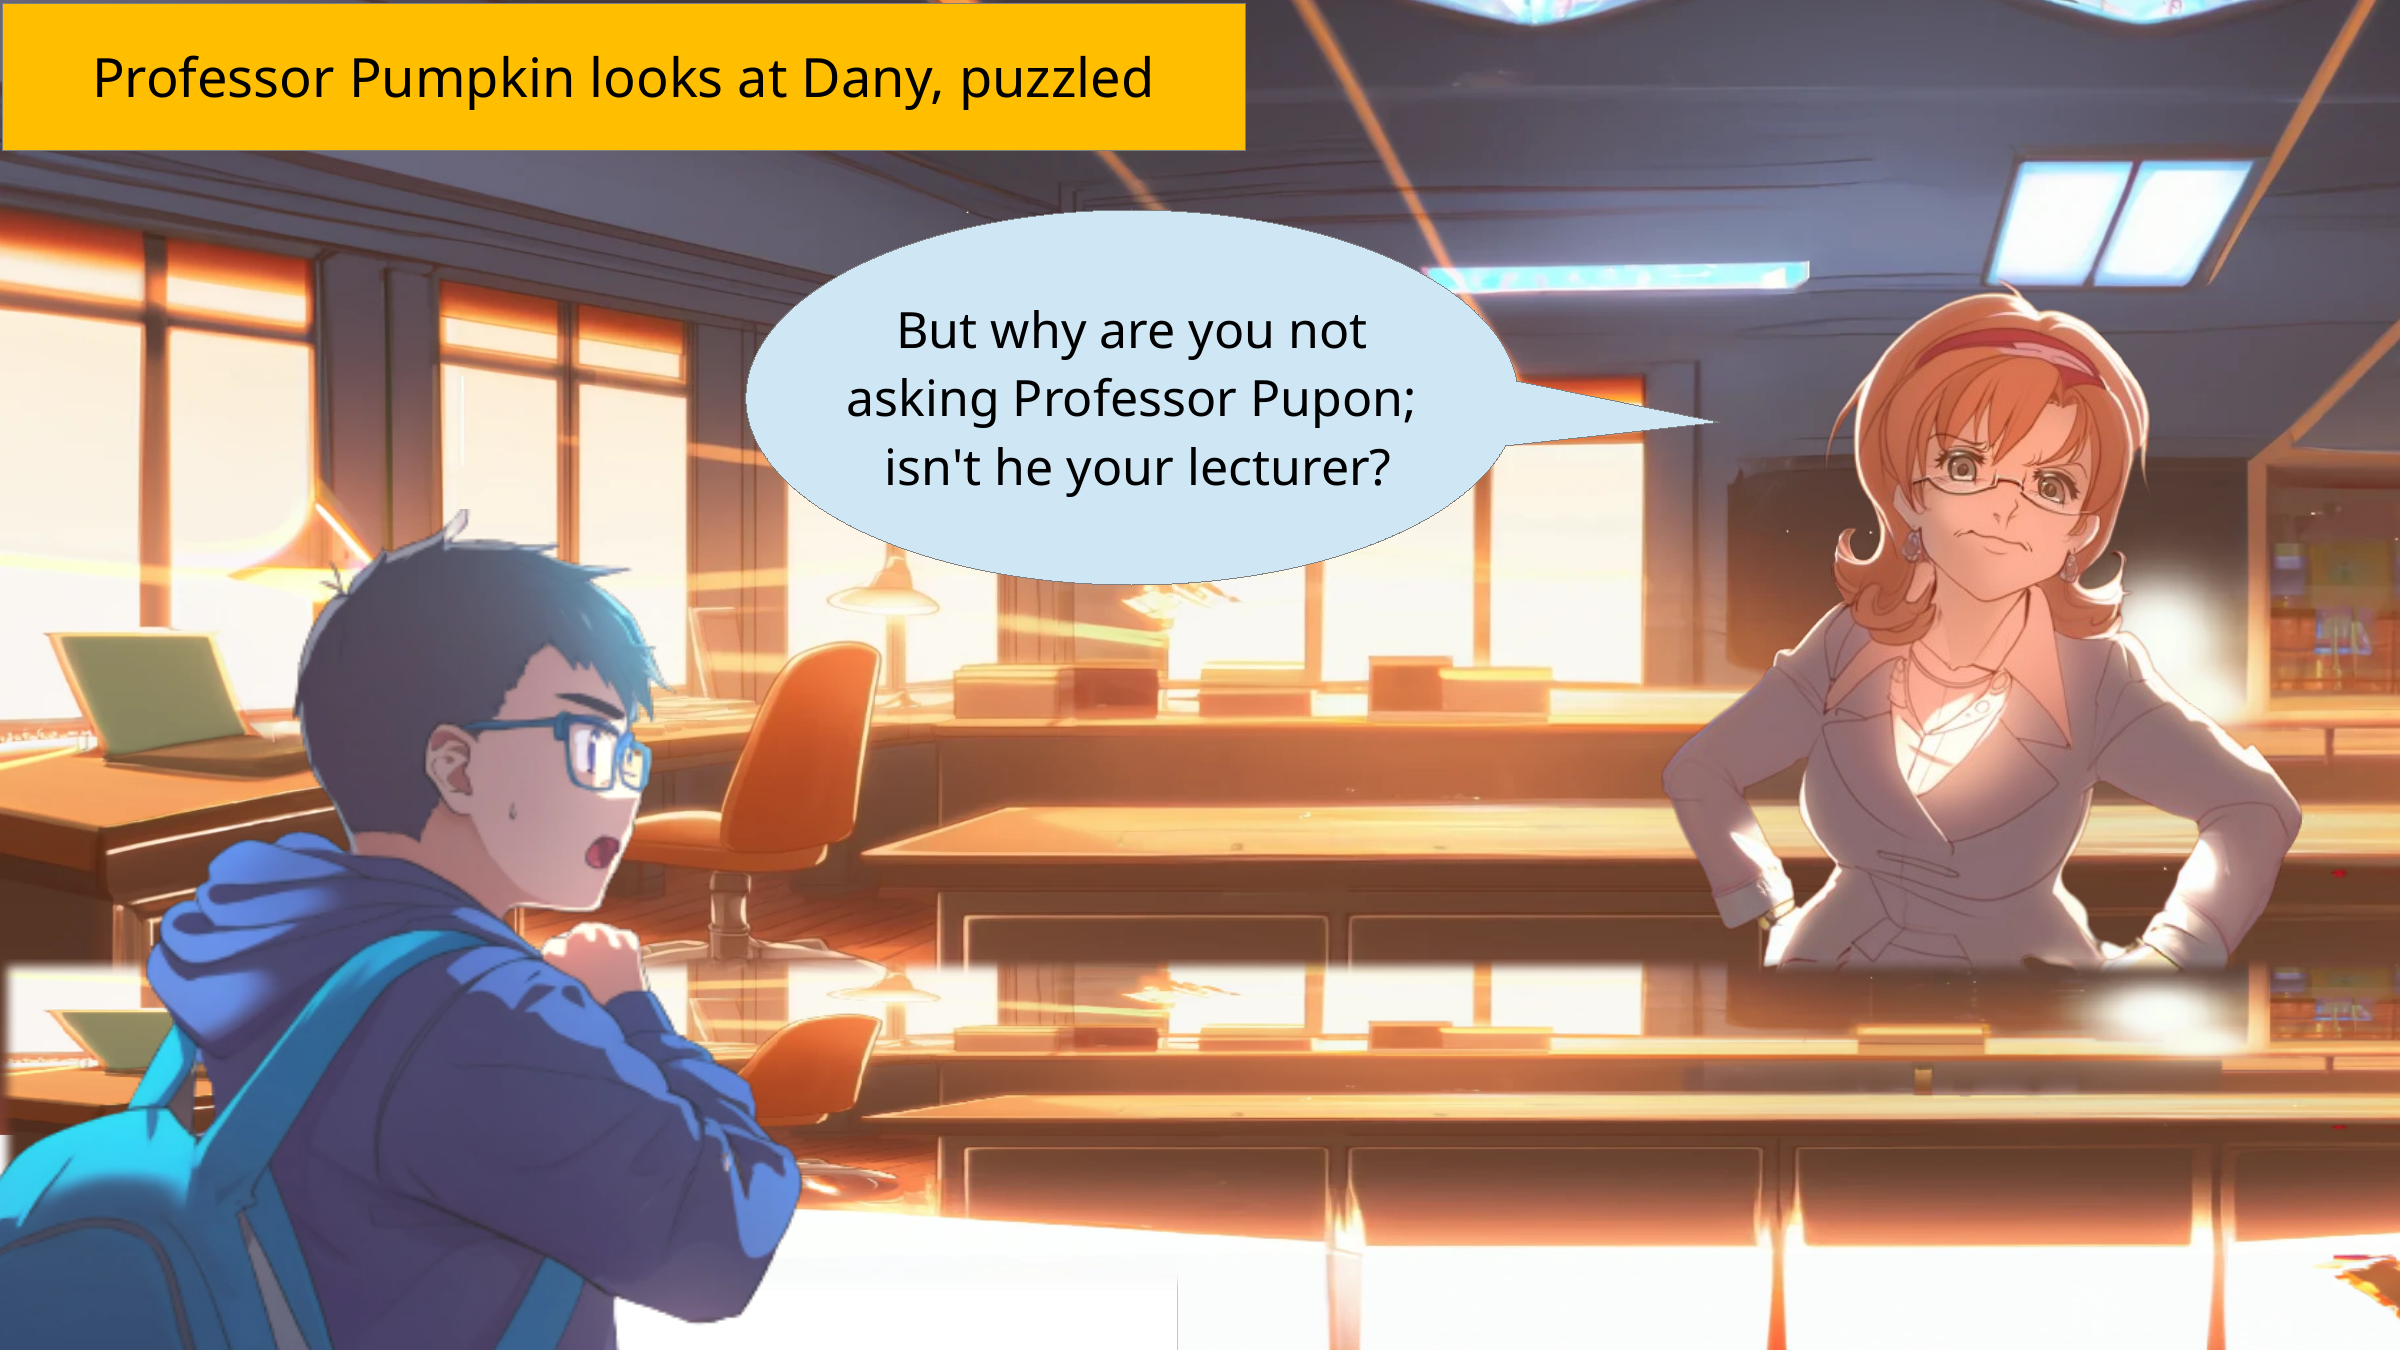

Professor Pumpkin looks at Dany, puzzled
But why are you not
asking Professor Pupon;
 isn't he your lecturer?